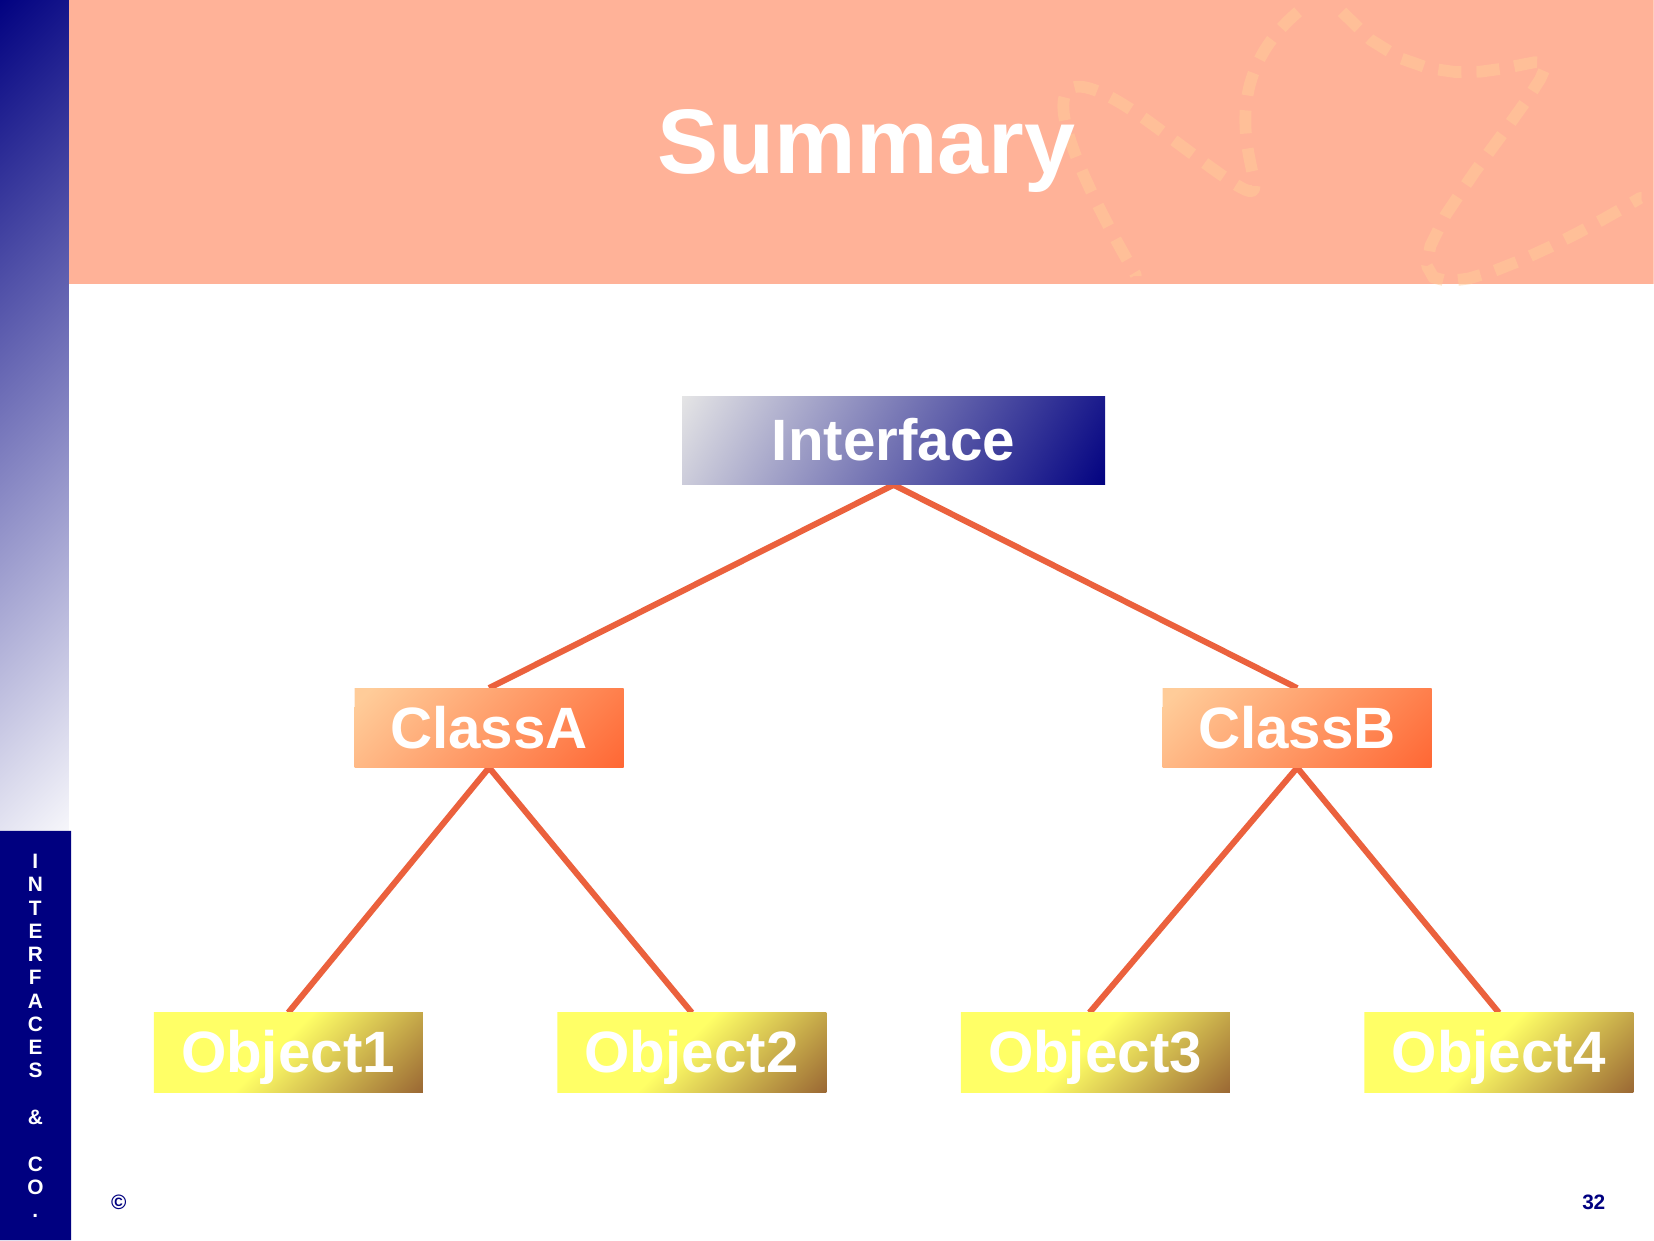

# Summary
Interface
ClassA
ClassB
I
N
T
E
R
F
A
C
E
S
&
C
O
.
Object1
Object2
Object3
Object4